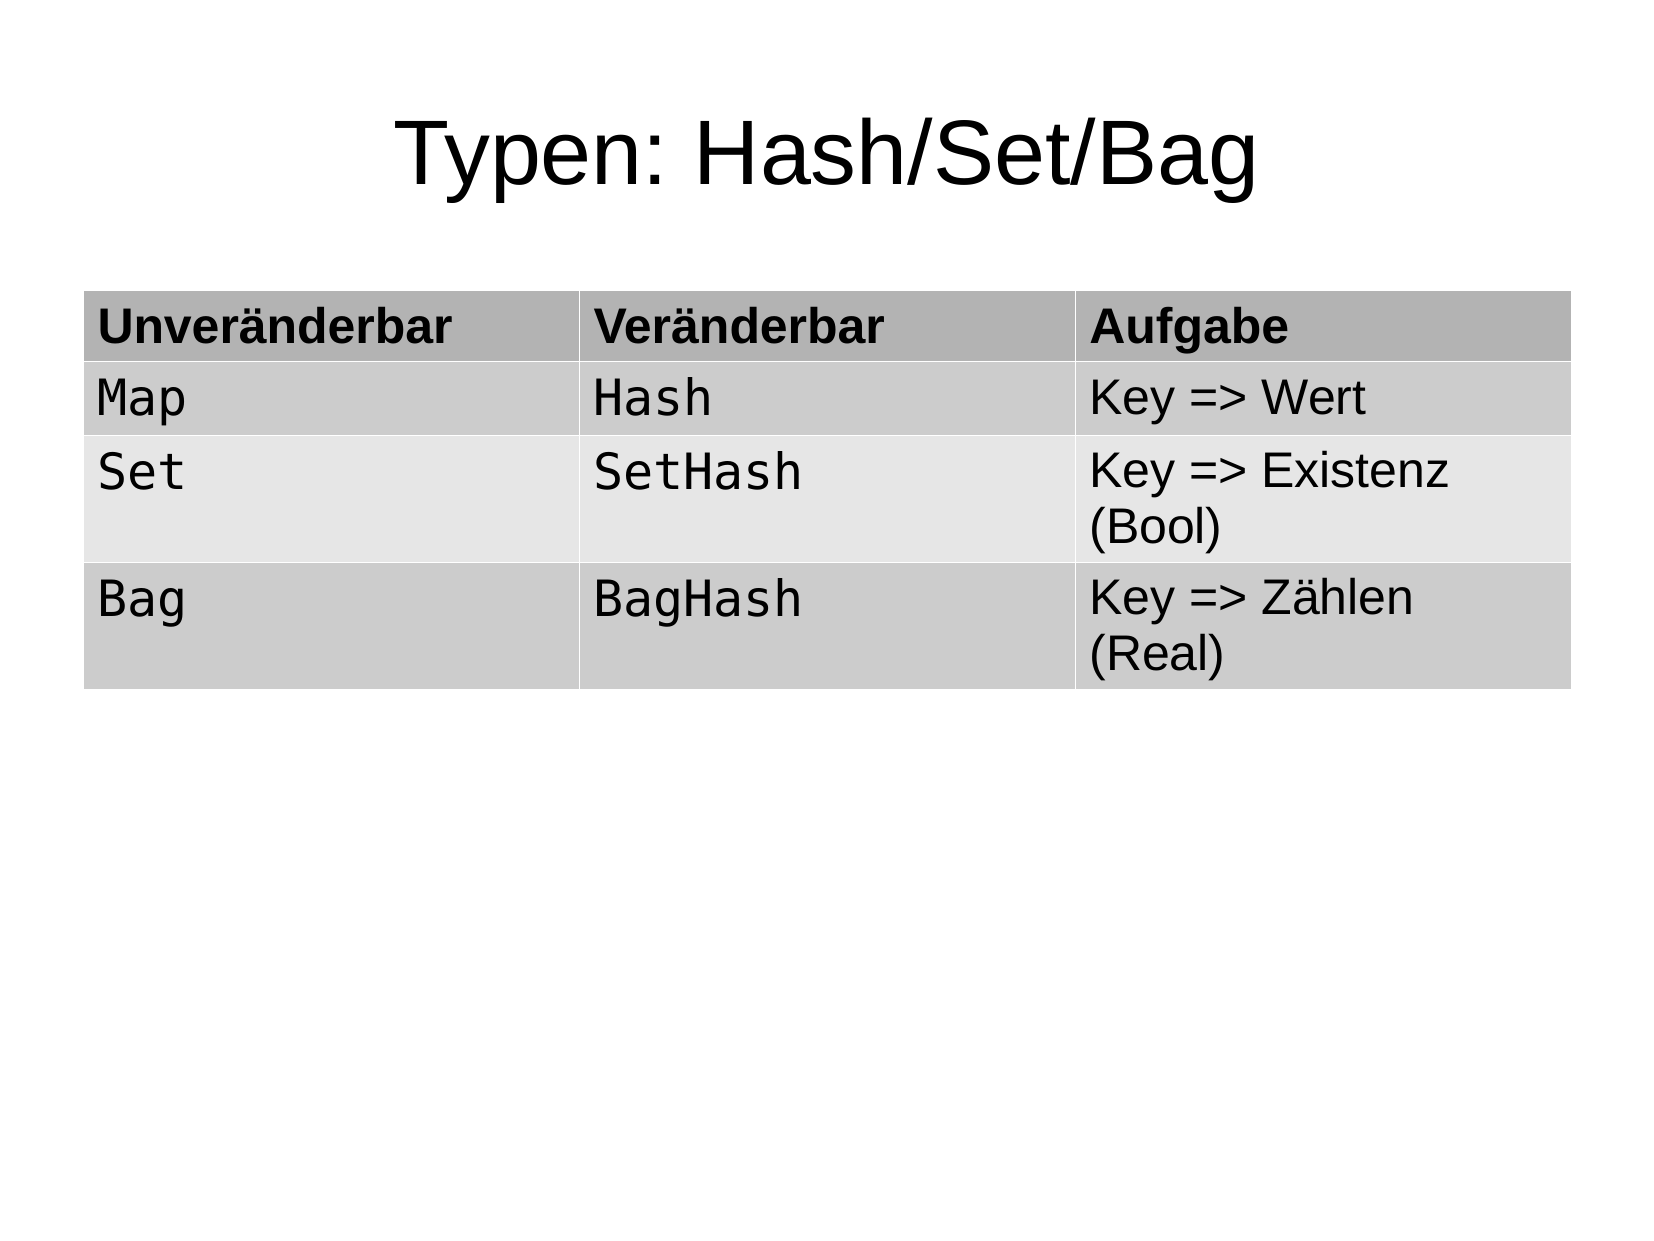

# Typen: Hash/Set/Bag
| Unveränderbar | Veränderbar | Aufgabe |
| --- | --- | --- |
| Map | Hash | Key => Wert |
| Set | SetHash | Key => Existenz (Bool) |
| Bag | BagHash | Key => Zählen (Real) |